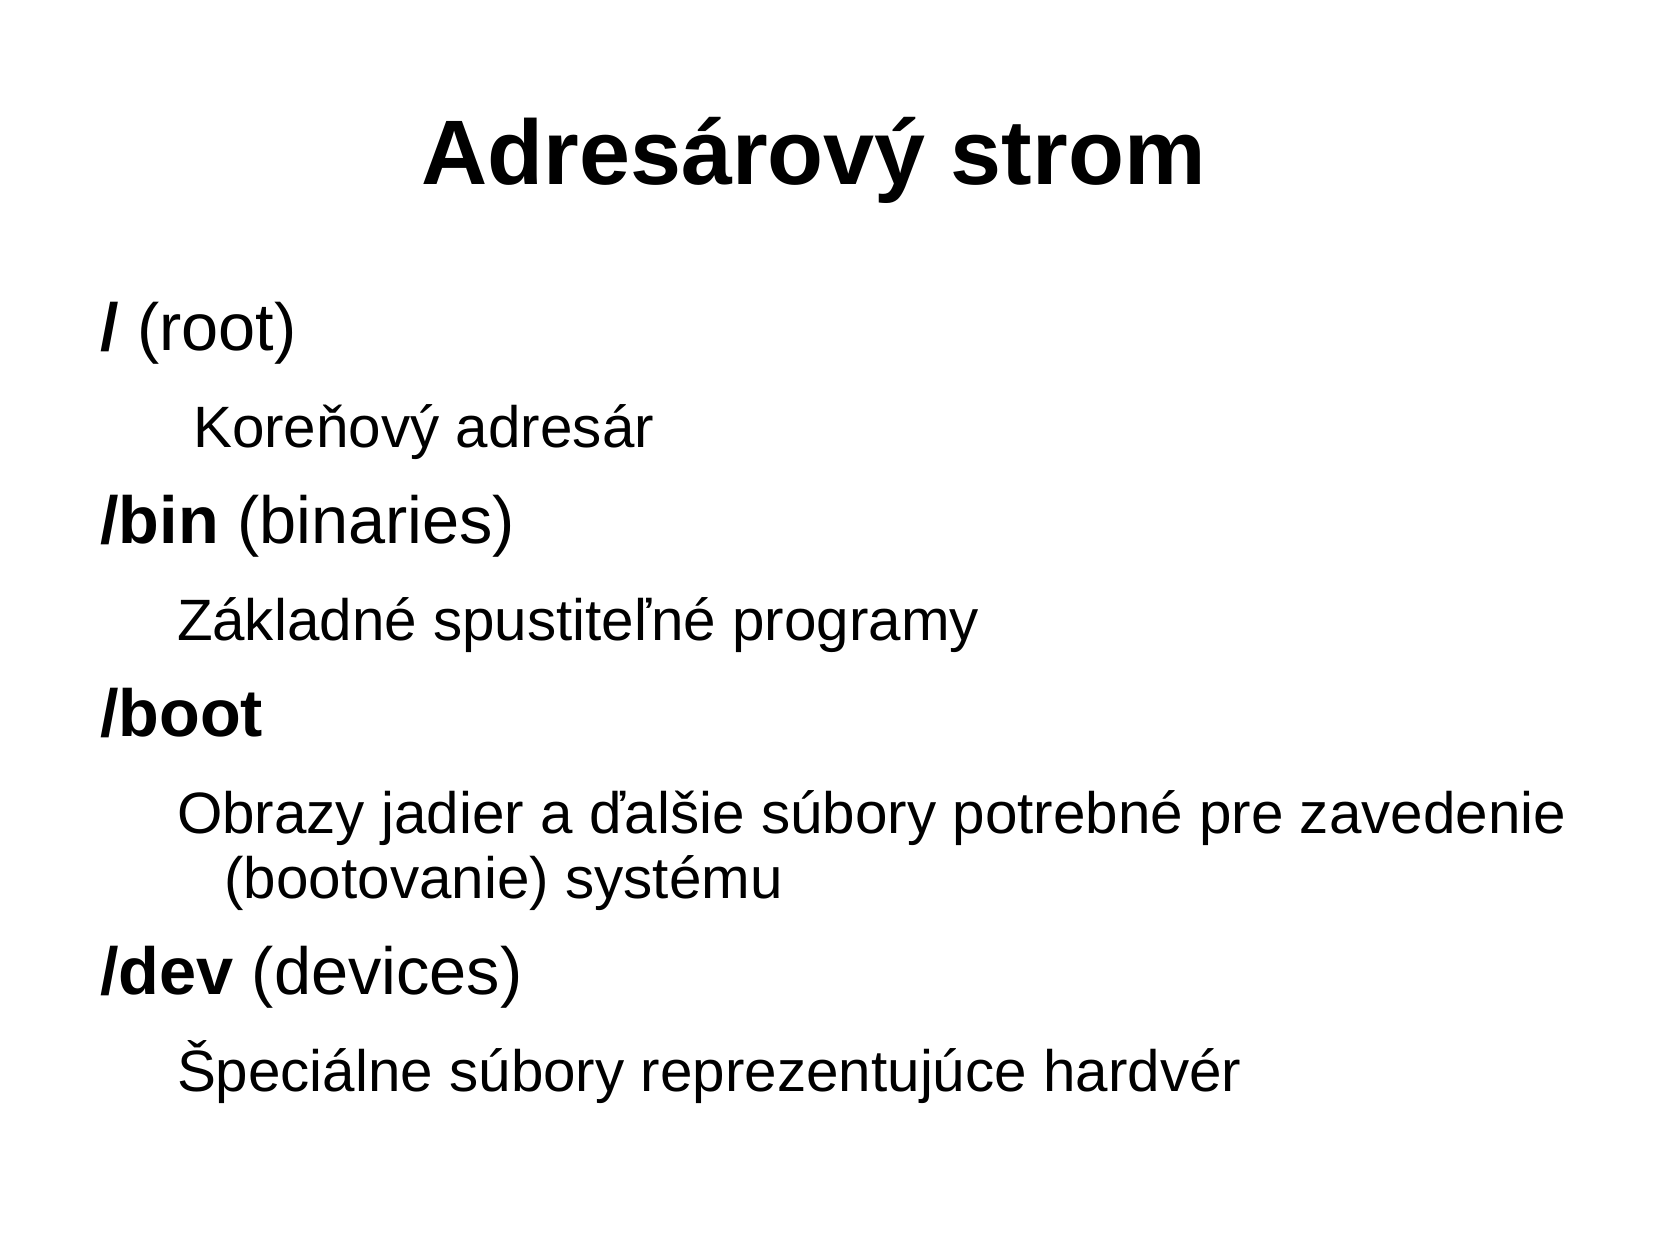

# Adresárový strom
/ (root)
 Koreňový adresár
/bin (binaries)
Základné spustiteľné programy
/boot
Obrazy jadier a ďalšie súbory potrebné pre zavedenie (bootovanie) systému
/dev (devices)
Špeciálne súbory reprezentujúce hardvér